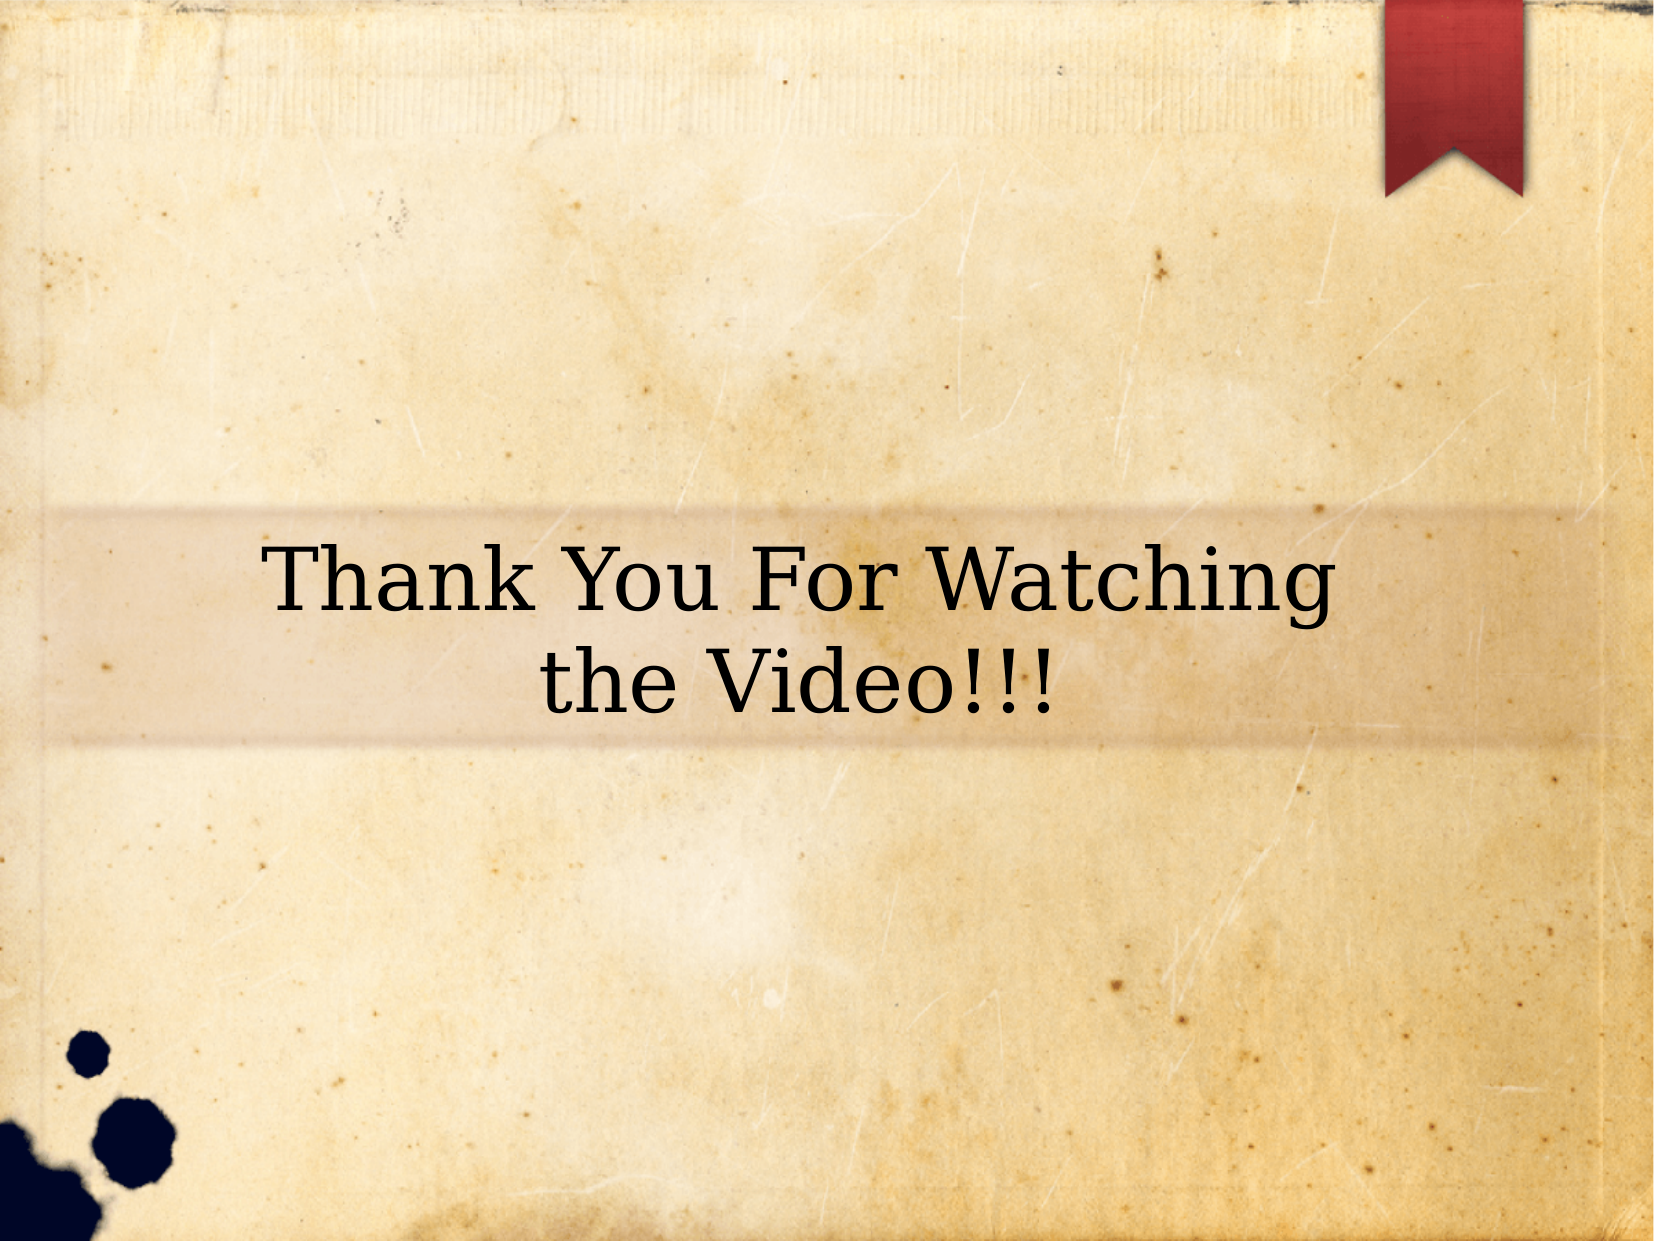

# Thank You For Watching the Video!!!